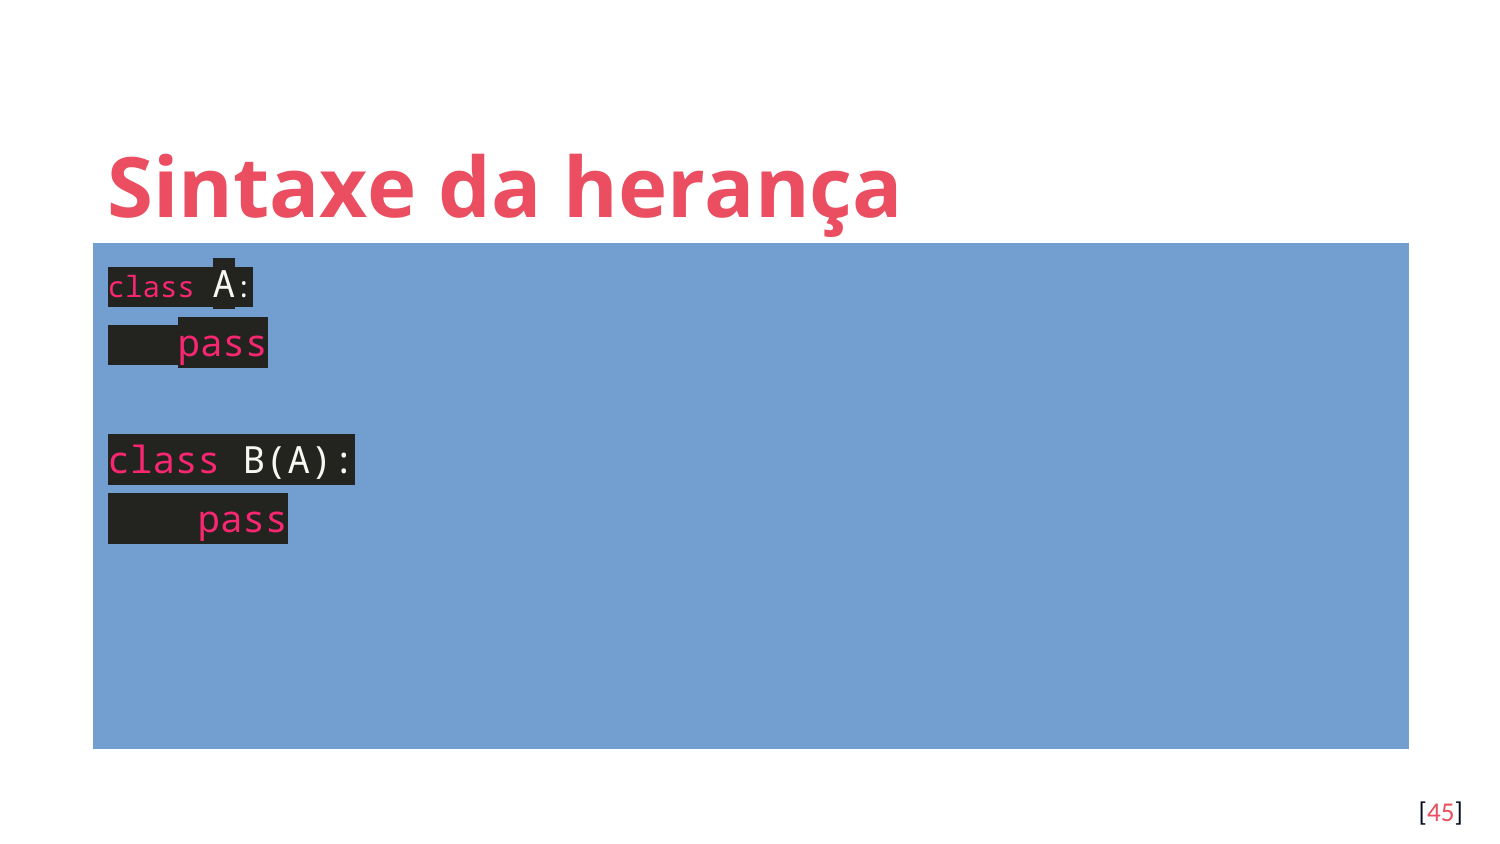

Sintaxe da herança
| class A: pass class B(A): pass |
| --- |